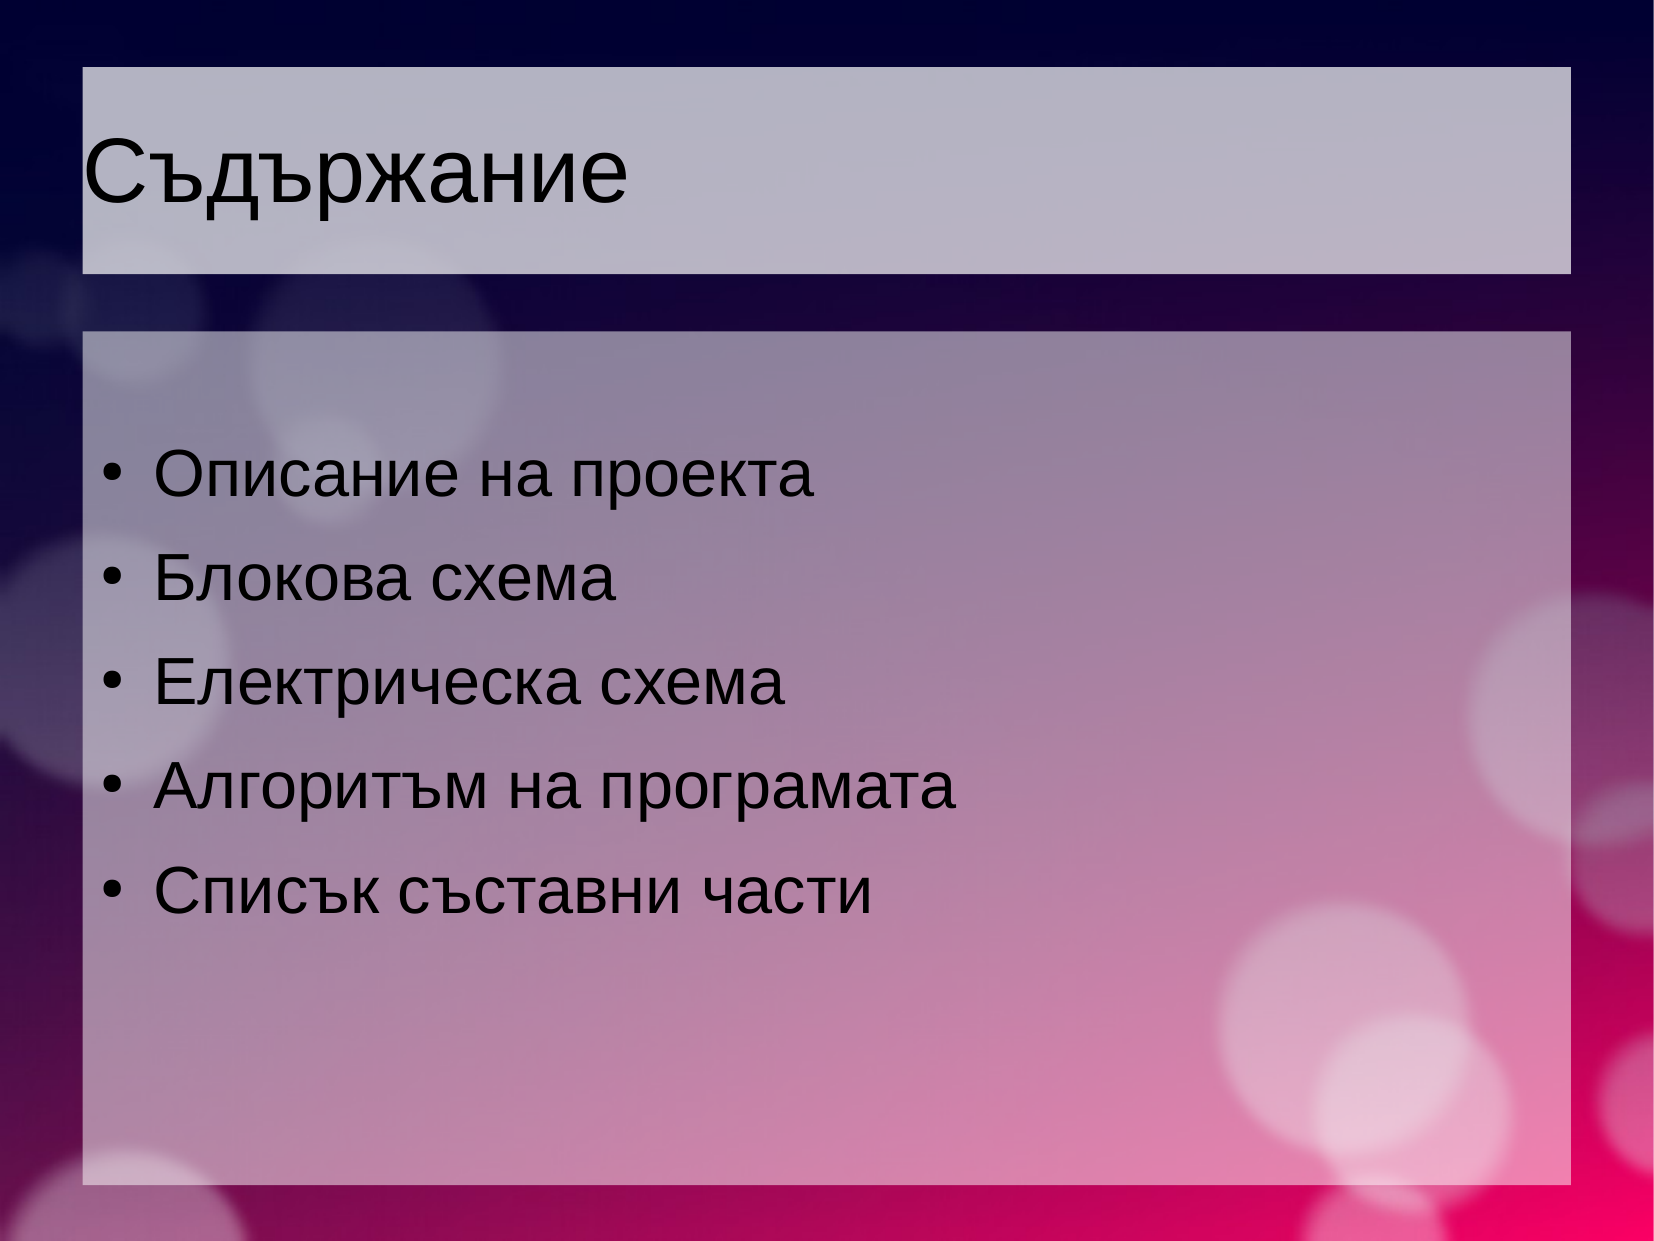

# Съдържание
Описание на проекта
Блокова схема
Електрическа схема
Алгоритъм на програмата
Списък съставни части